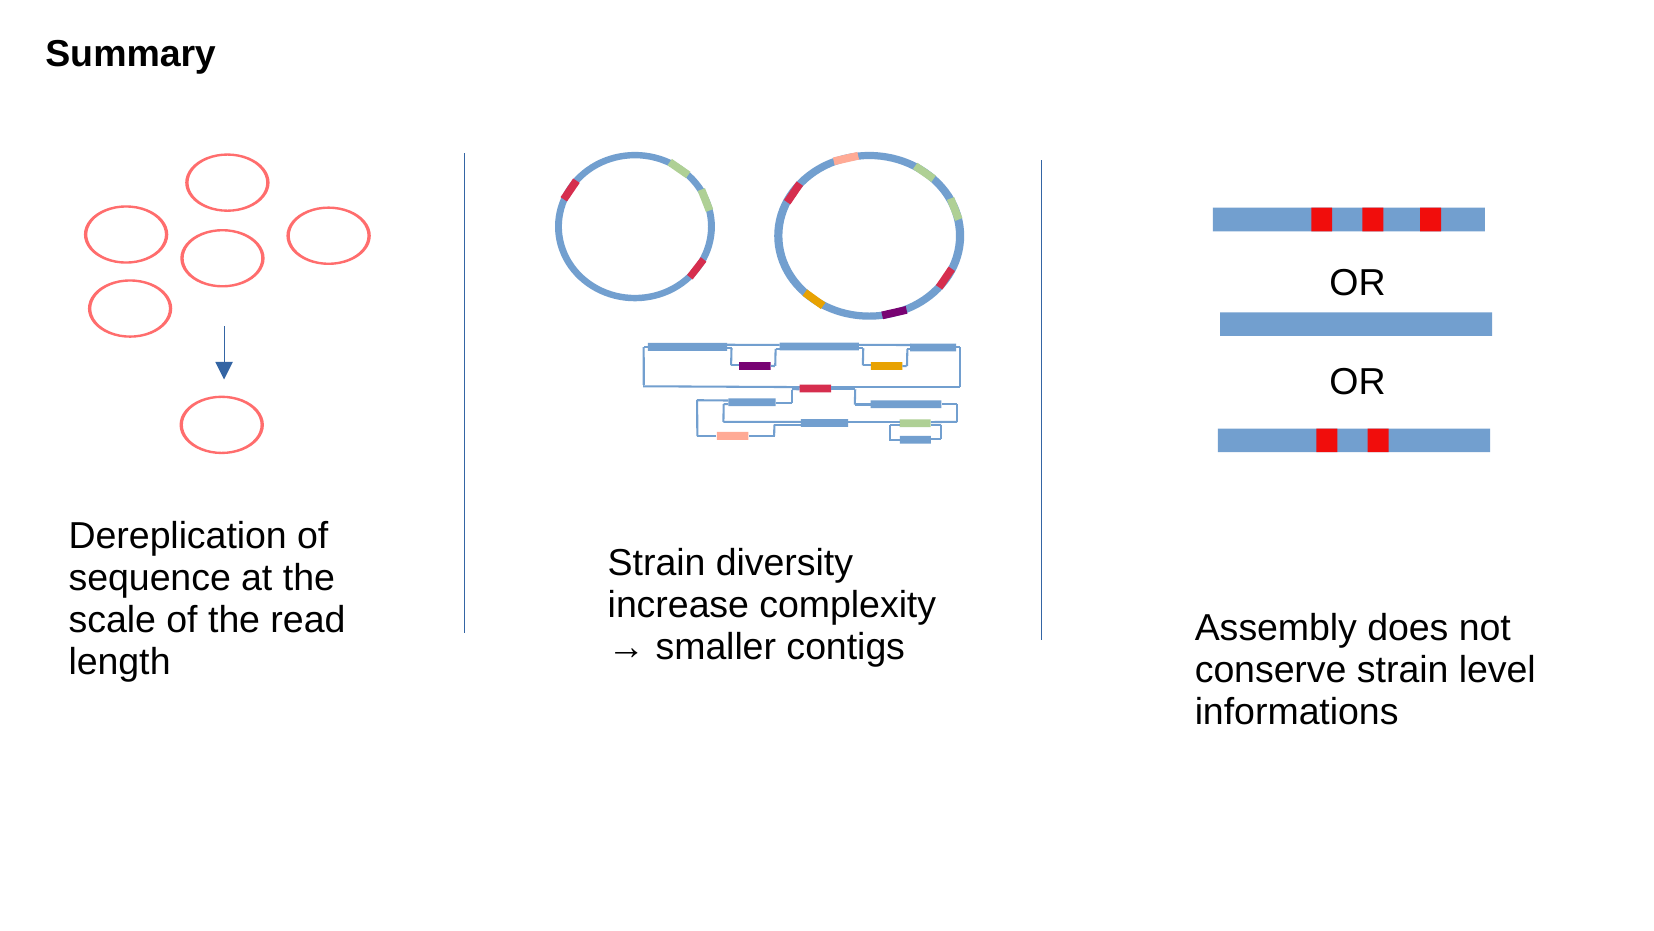

Summary
OR
OR
Dereplication of sequence at the scale of the read length
Strain diversity increase complexity
→ smaller contigs
Assembly does not conserve strain level informations